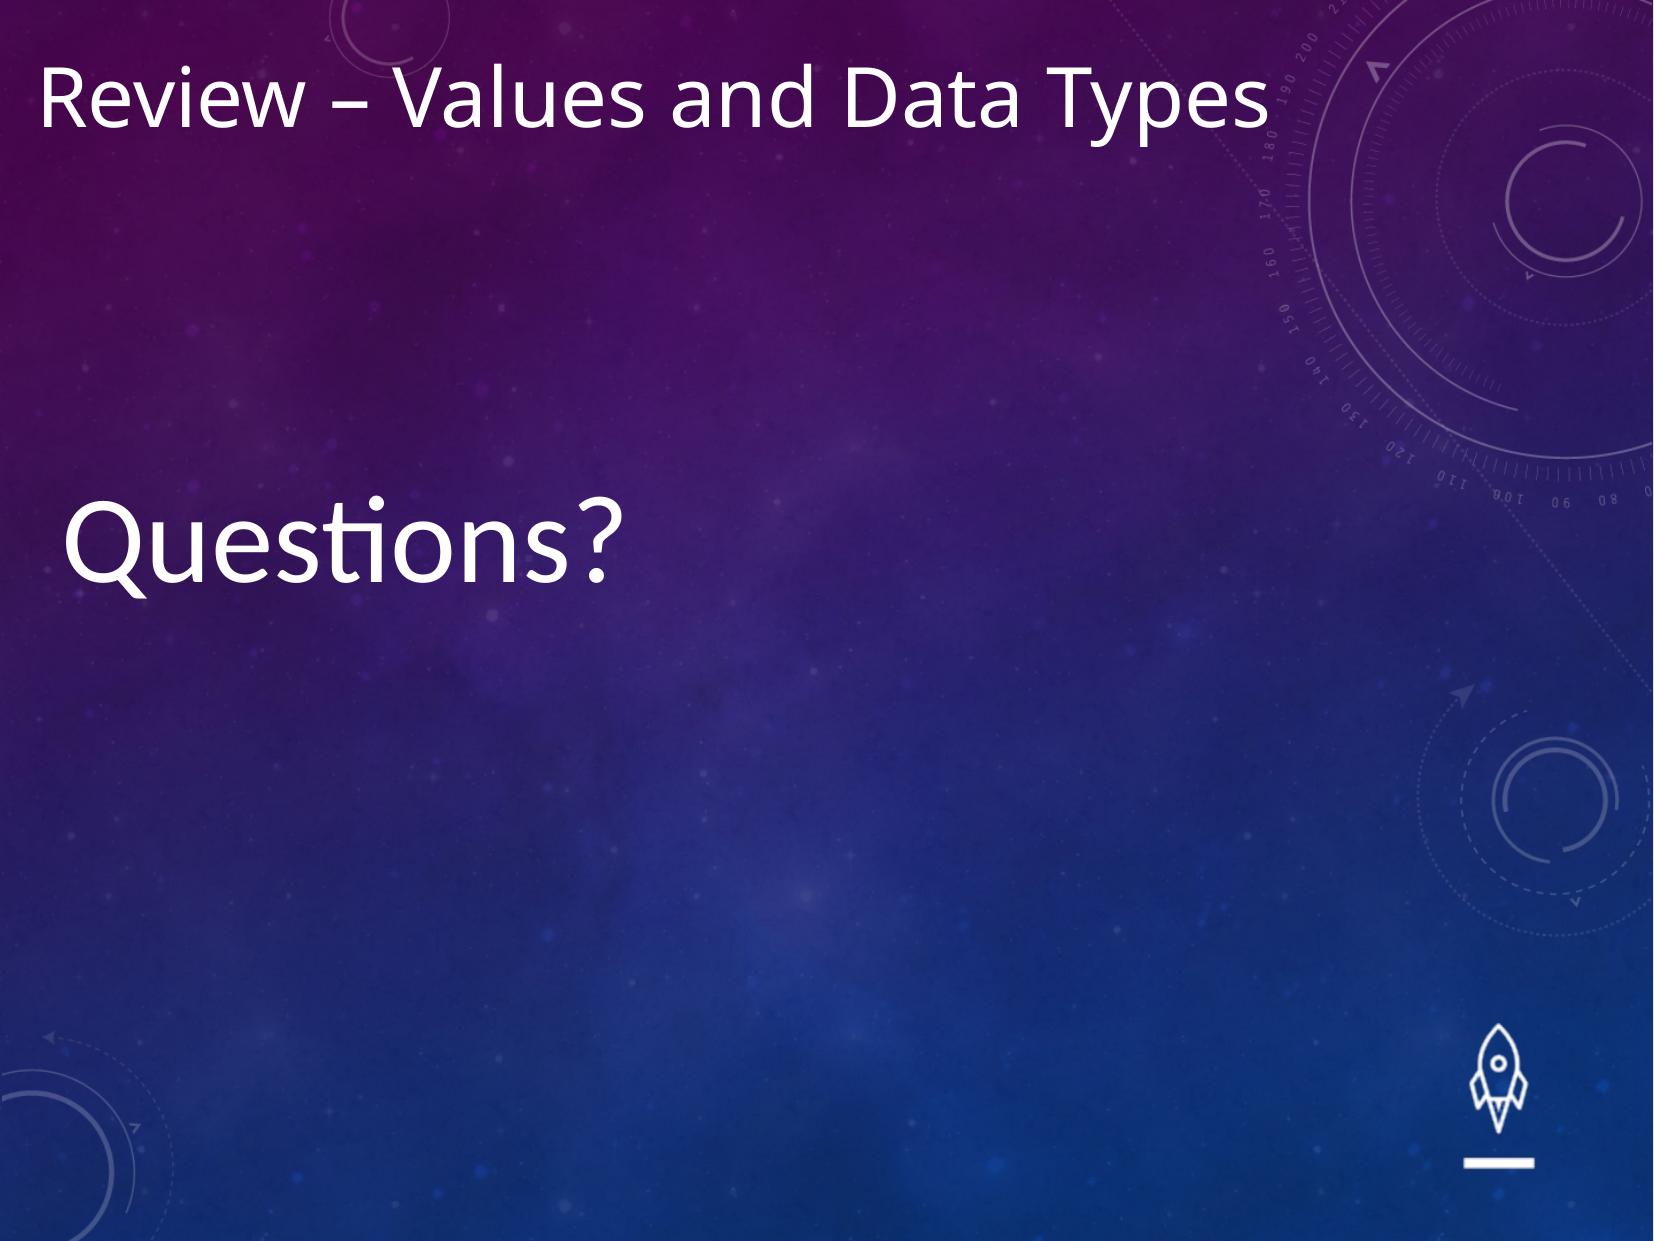

Review – Values and Data Types
Questions?